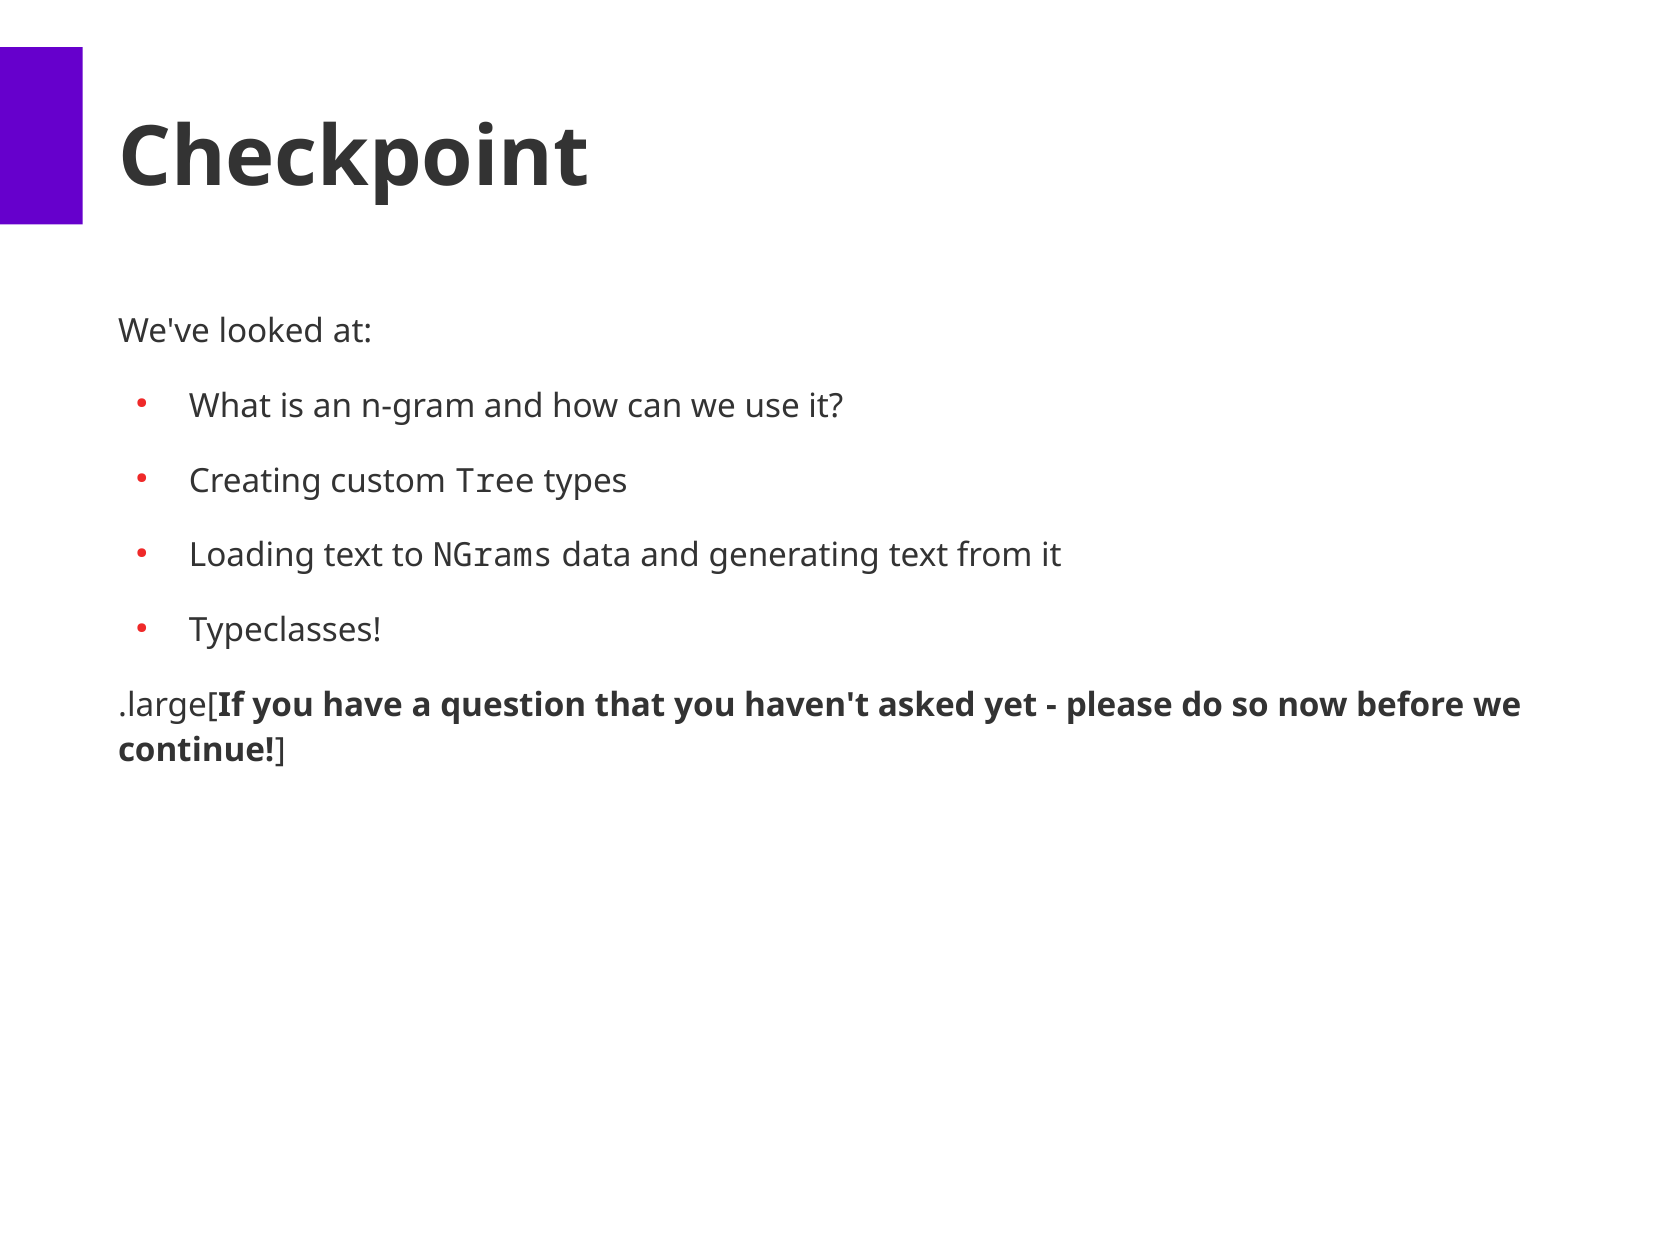

# Checkpoint
We've looked at:
What is an n-gram and how can we use it?
Creating custom Tree types
Loading text to NGrams data and generating text from it
Typeclasses!
.large[If you have a question that you haven't asked yet - please do so now before we continue!]